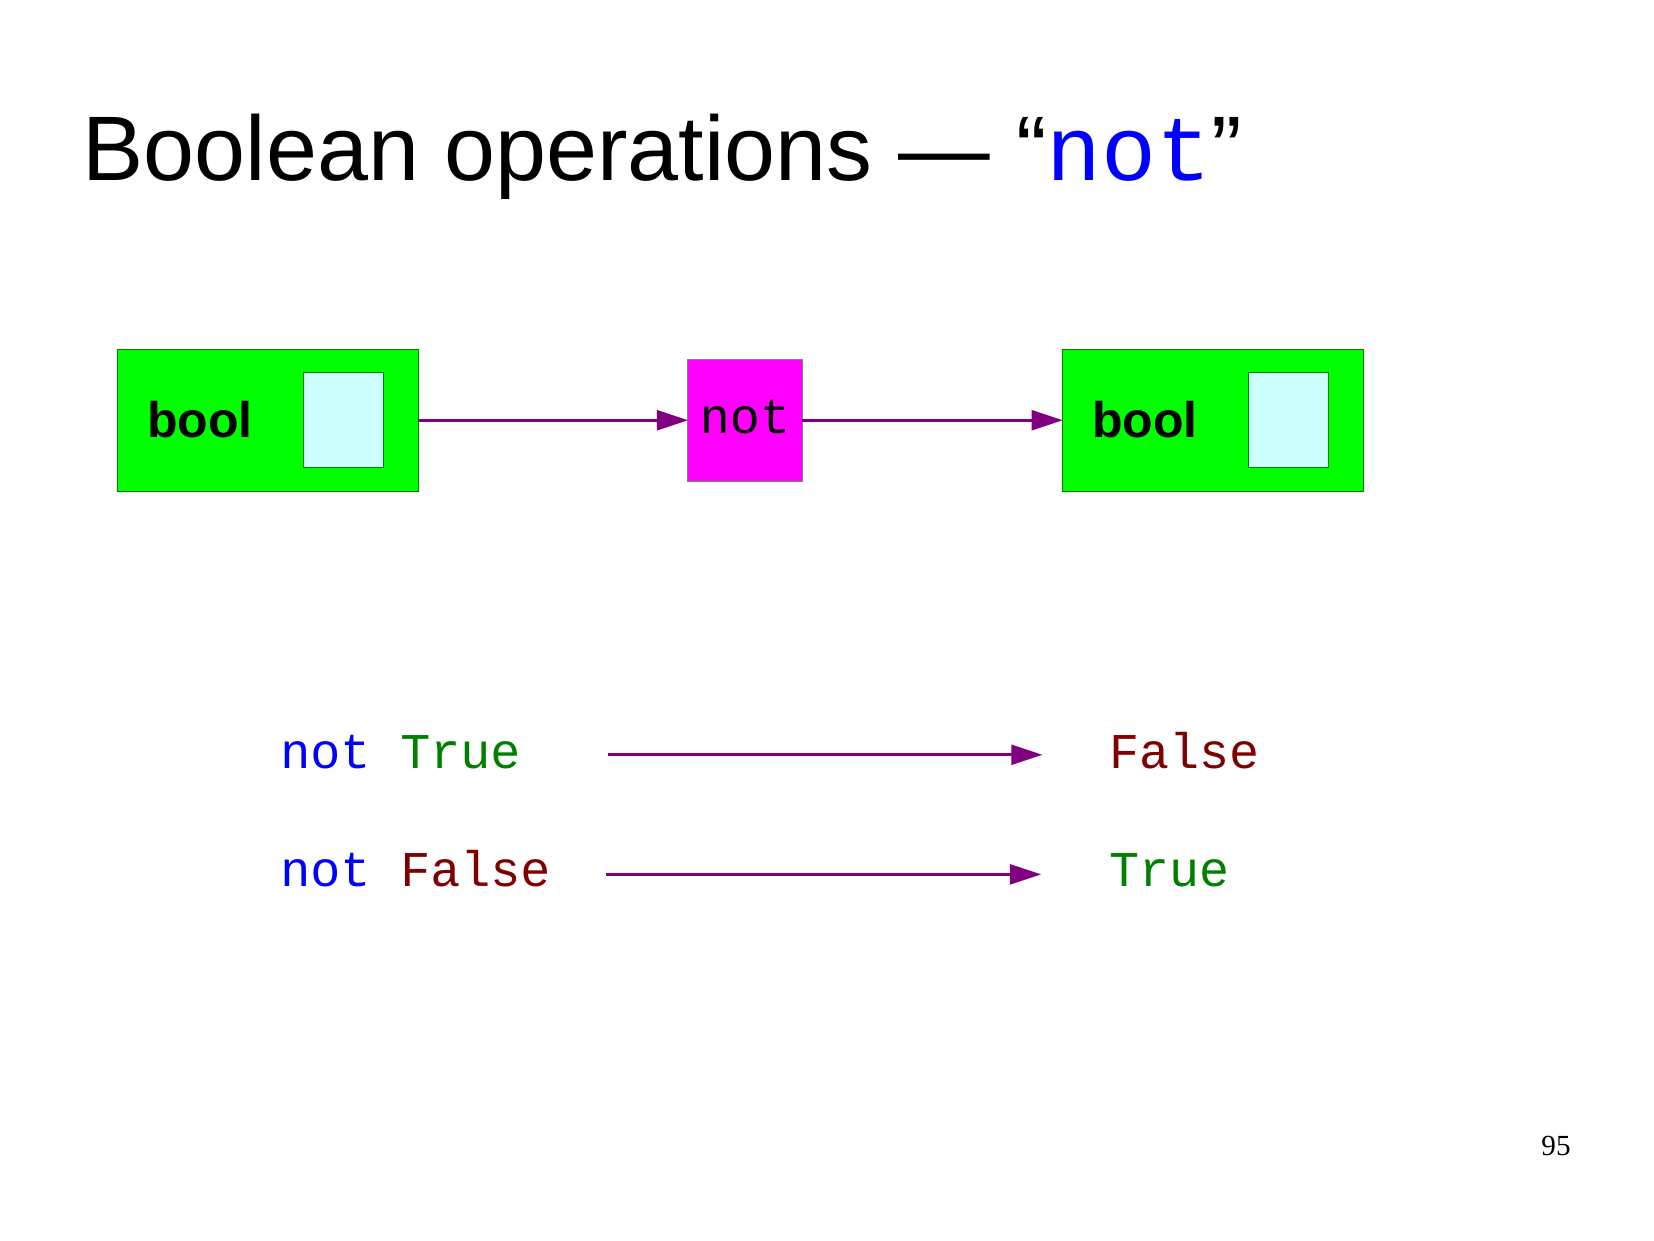

# Boolean operations ― “not”
bool
bool
not
not
True
False
not
False
True
95